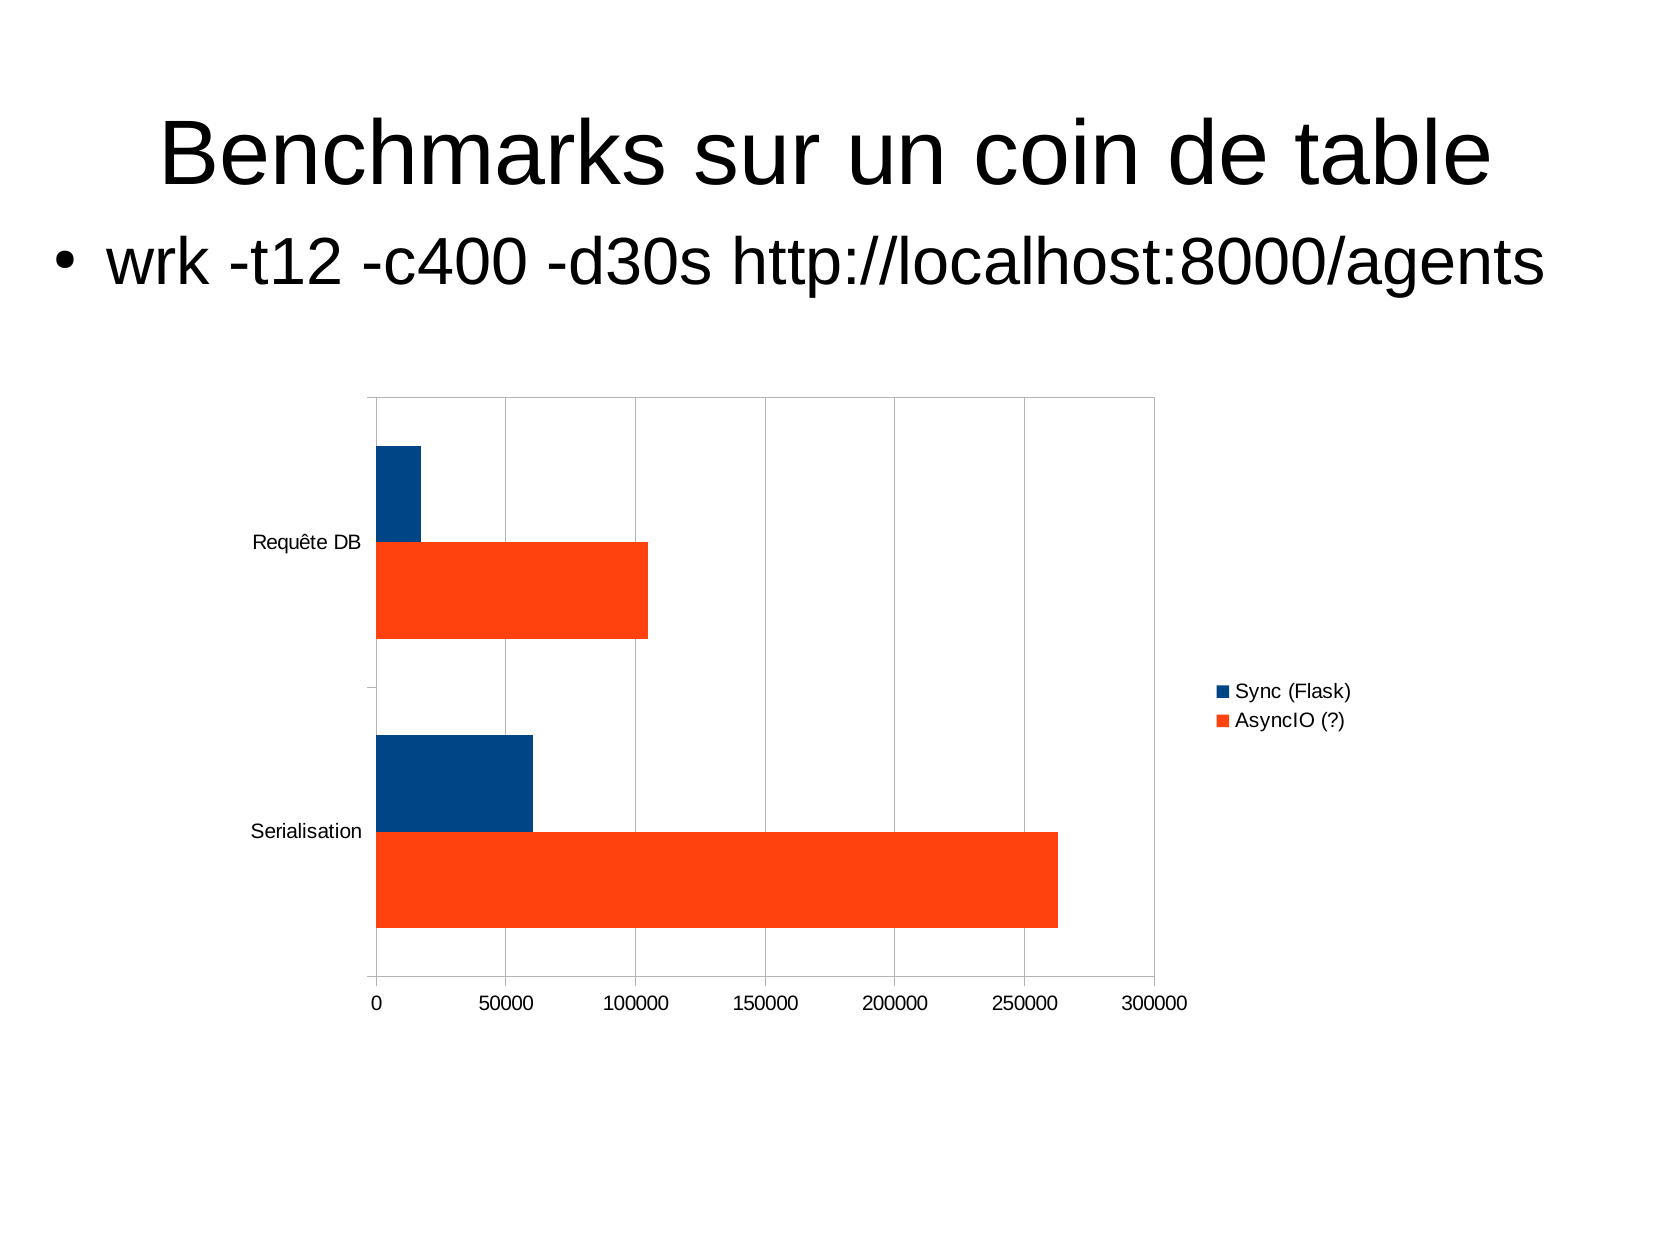

# Benchmarks sur un coin de table
wrk -t12 -c400 -d30s http://localhost:8000/agents
### Chart
| Category | AsyncIO (?) | Sync (Flask) |
|---|---|---|
| Serialisation | 262947.0 | 60270.0 |
| Requête DB | 104855.0 | 17172.0 |